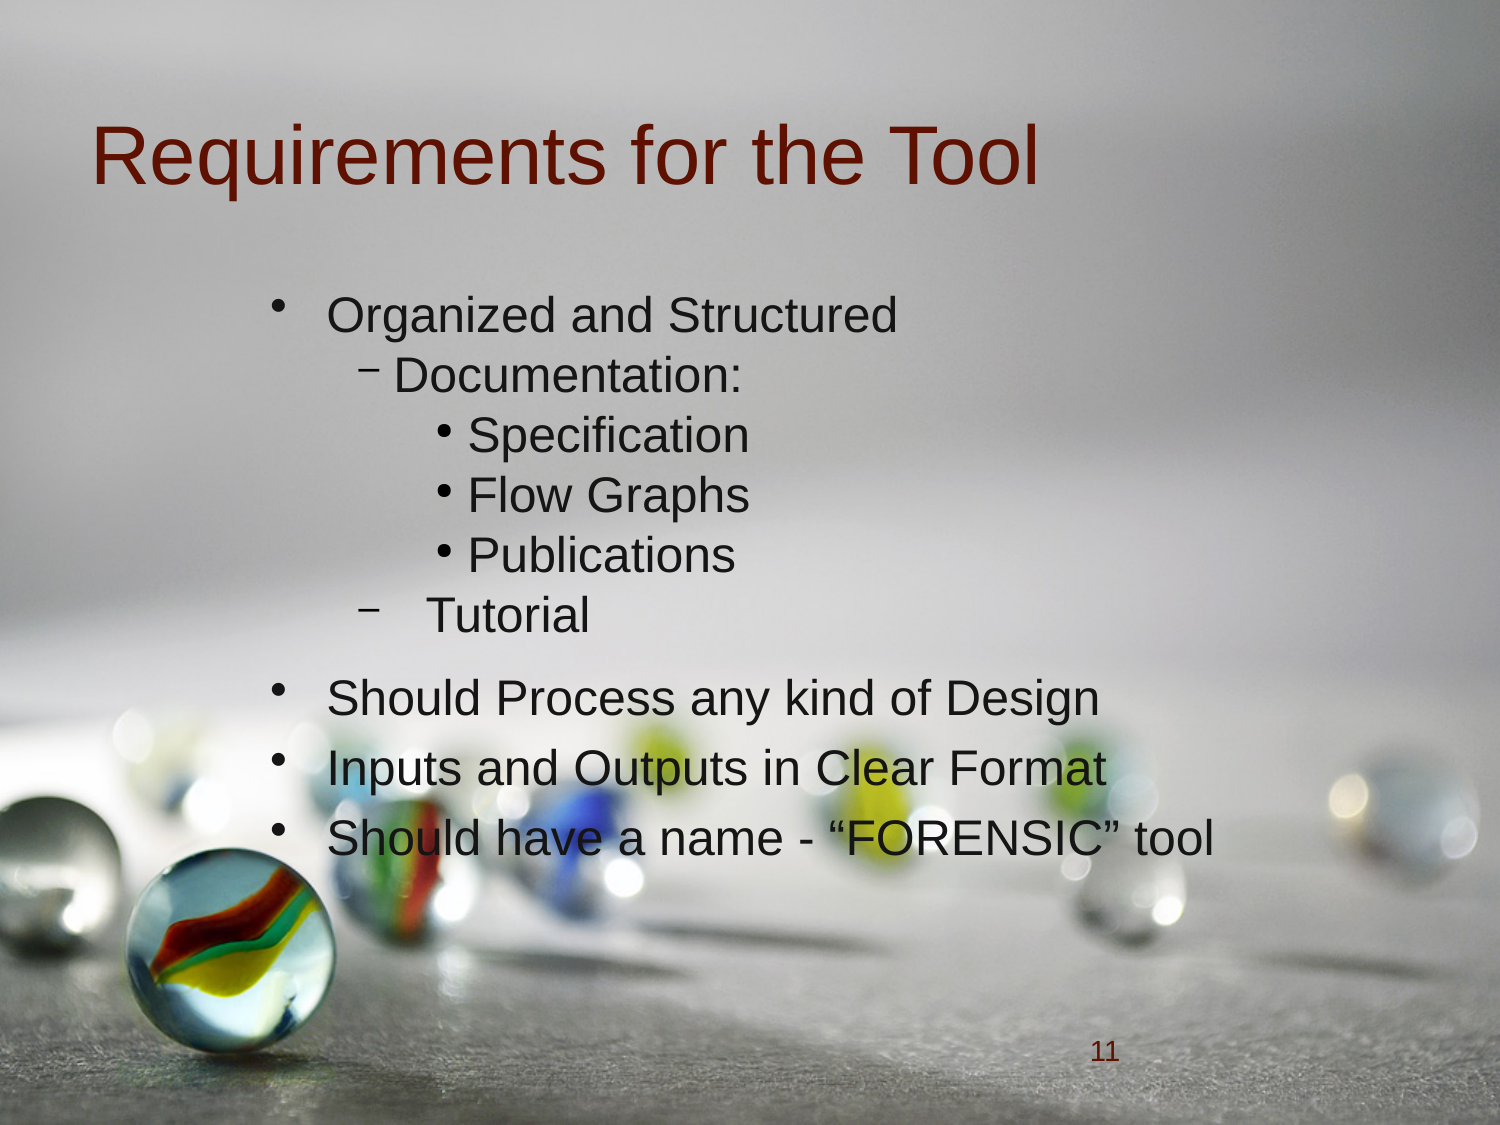

# Requirements for the Tool
Organized and Structured
 Documentation:
 Specification
 Flow Graphs
 Publications
 Tutorial
Should Process any kind of Design
Inputs and Outputs in Clear Format
Should have a name - “FORENSIC” tool
Tallinn, 01.01.2016
11